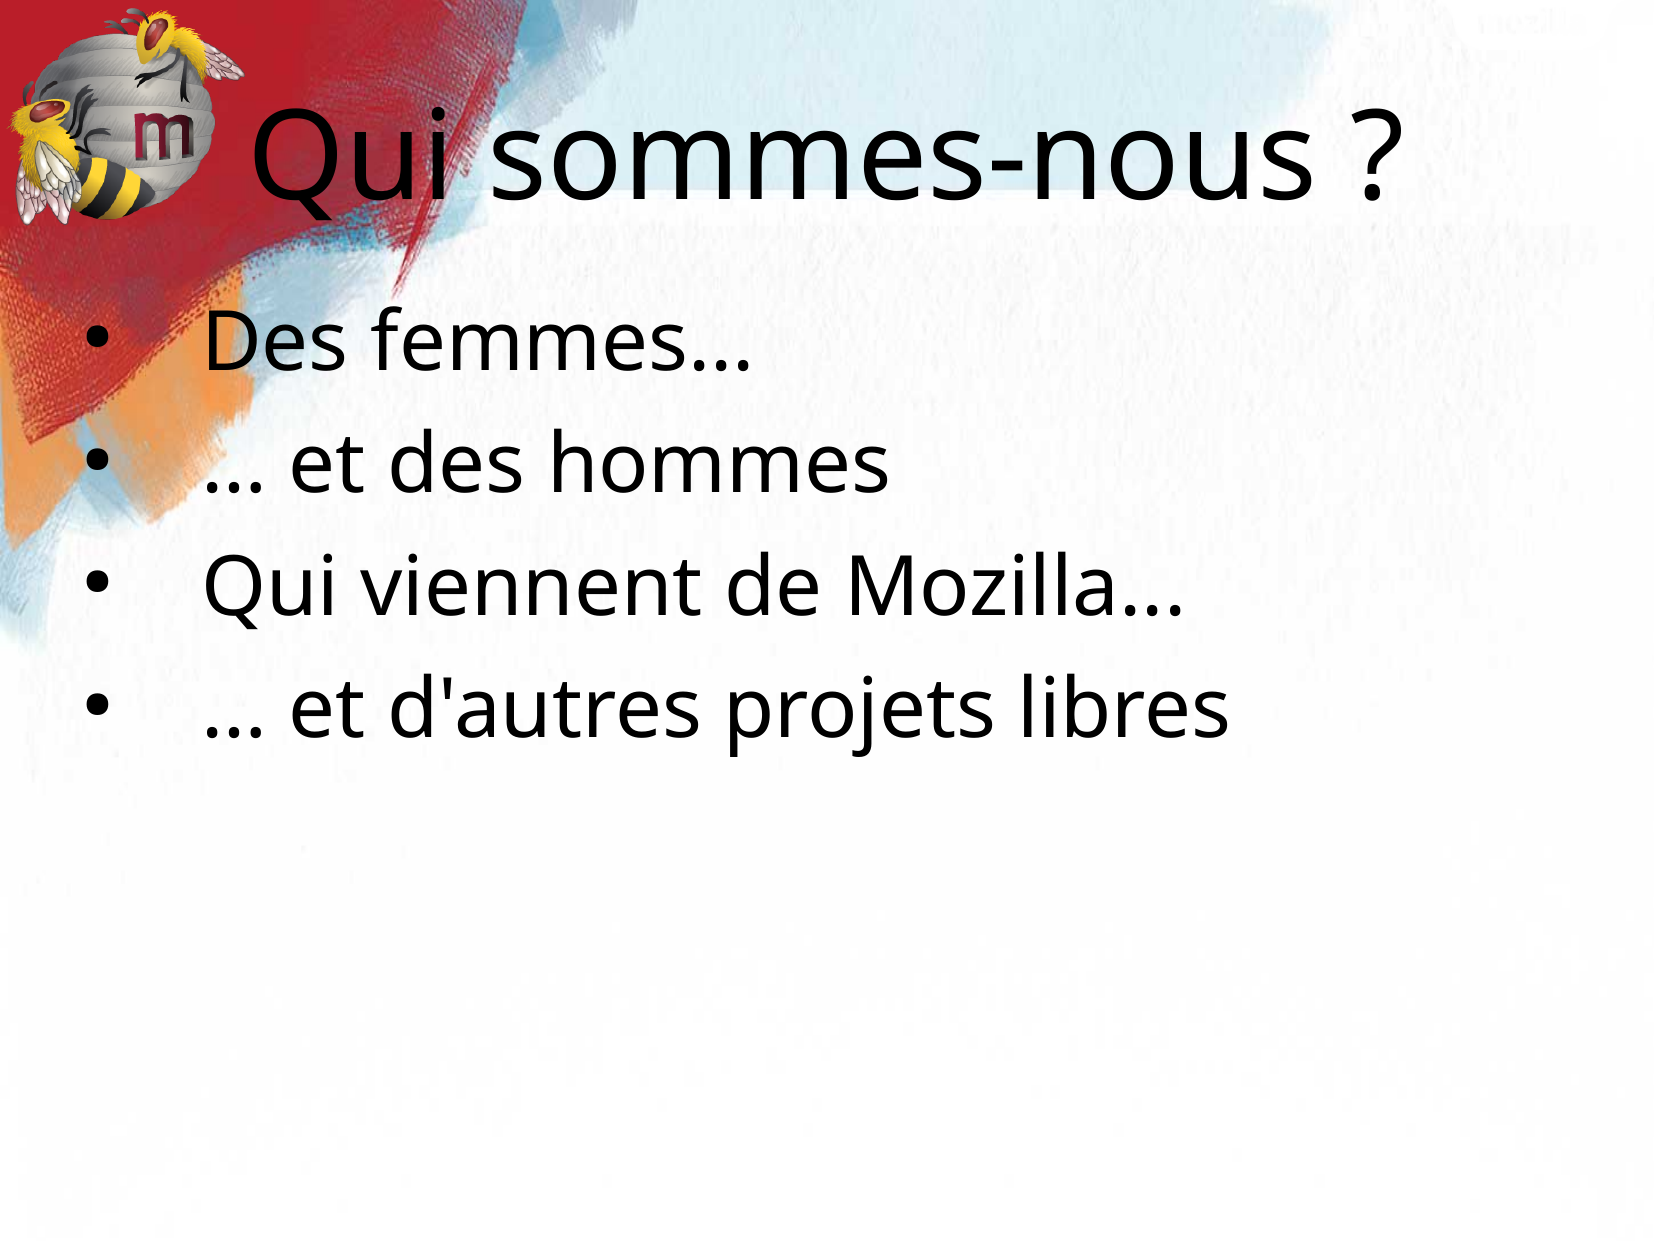

# Qui sommes-nous ?
	Des femmes...
	… et des hommes
 	Qui viennent de Mozilla...
	… et d'autres projets libres